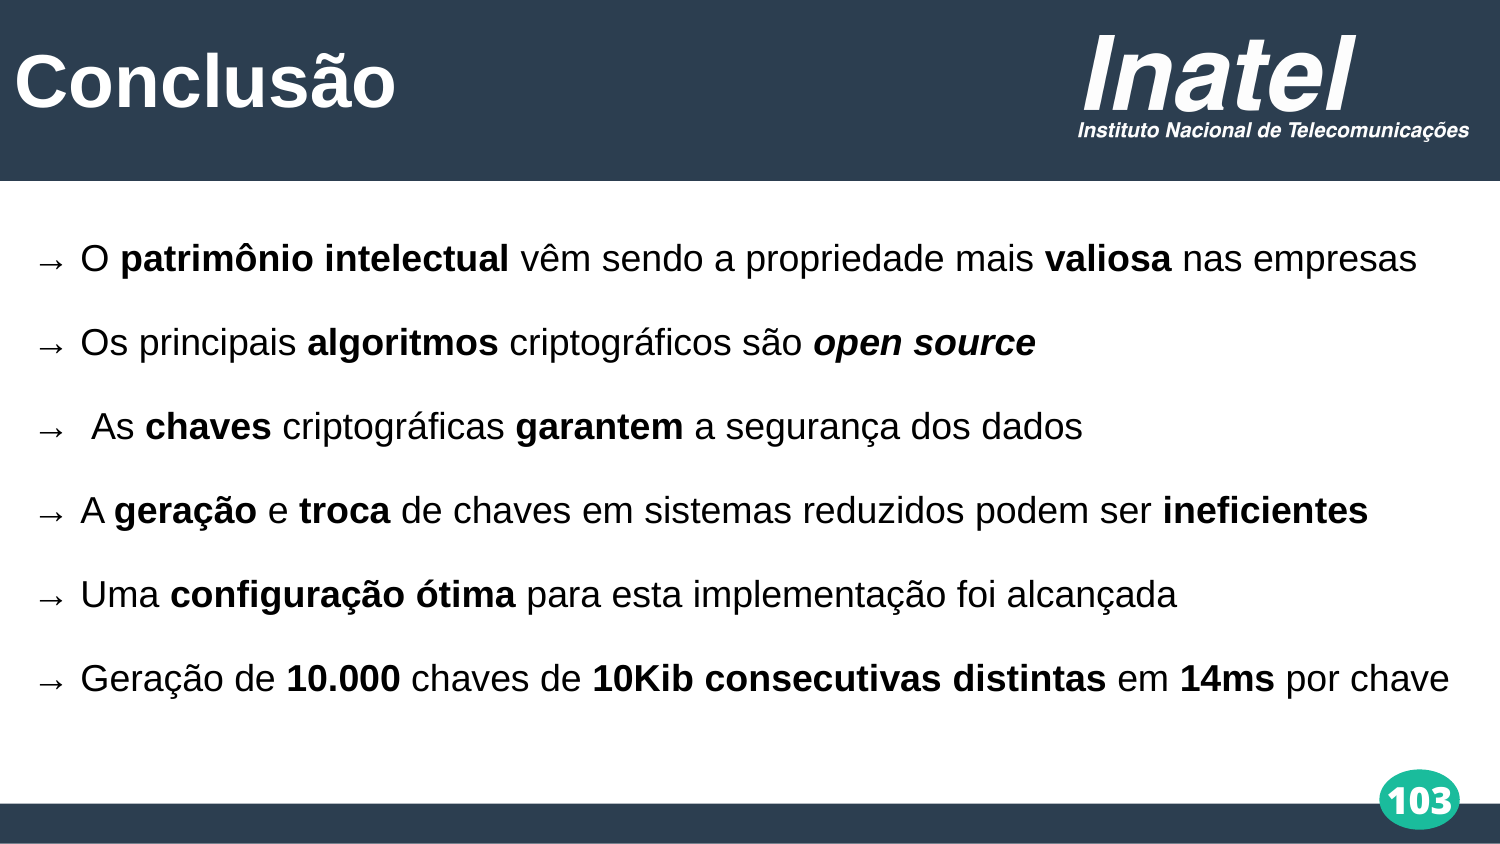

Conclusão
→ O patrimônio intelectual vêm sendo a propriedade mais valiosa nas empresas
→ Os principais algoritmos criptográficos são open source
→ As chaves criptográficas garantem a segurança dos dados
→ A geração e troca de chaves em sistemas reduzidos podem ser ineficientes
→ Uma configuração ótima para esta implementação foi alcançada
→ Geração de 10.000 chaves de 10Kib consecutivas distintas em 14ms por chave
103